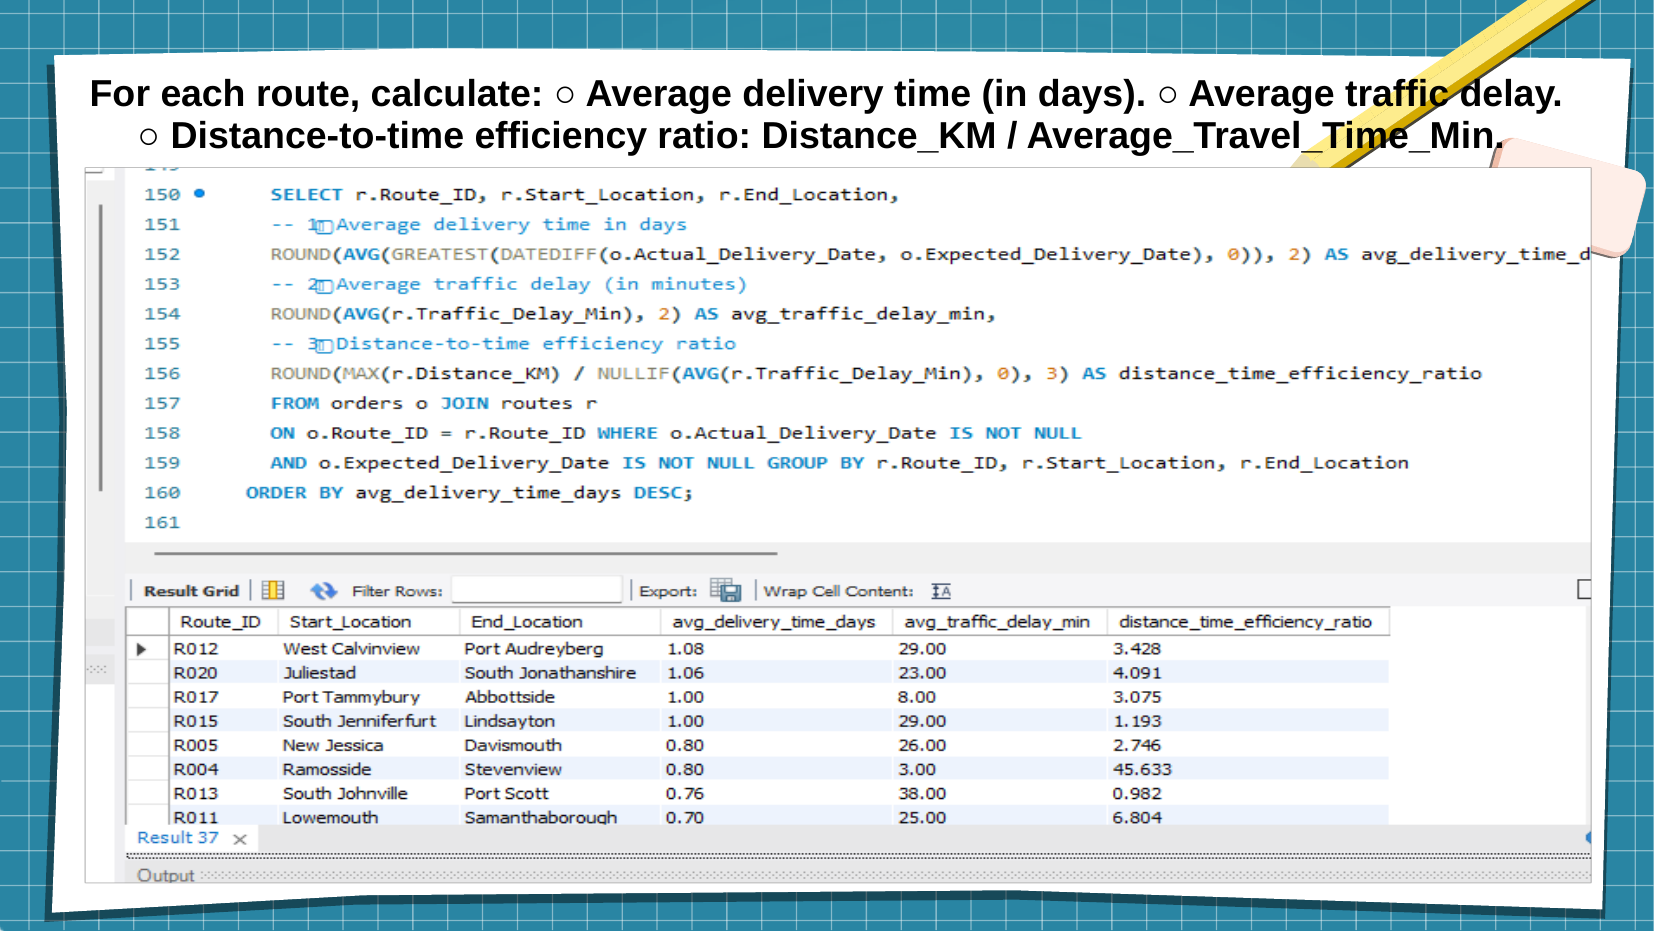

# For each route, calculate: ○ Average delivery time (in days). ○ Average traffic delay. ○ Distance-to-time efficiency ratio: Distance_KM / Average_Travel_Time_Min.